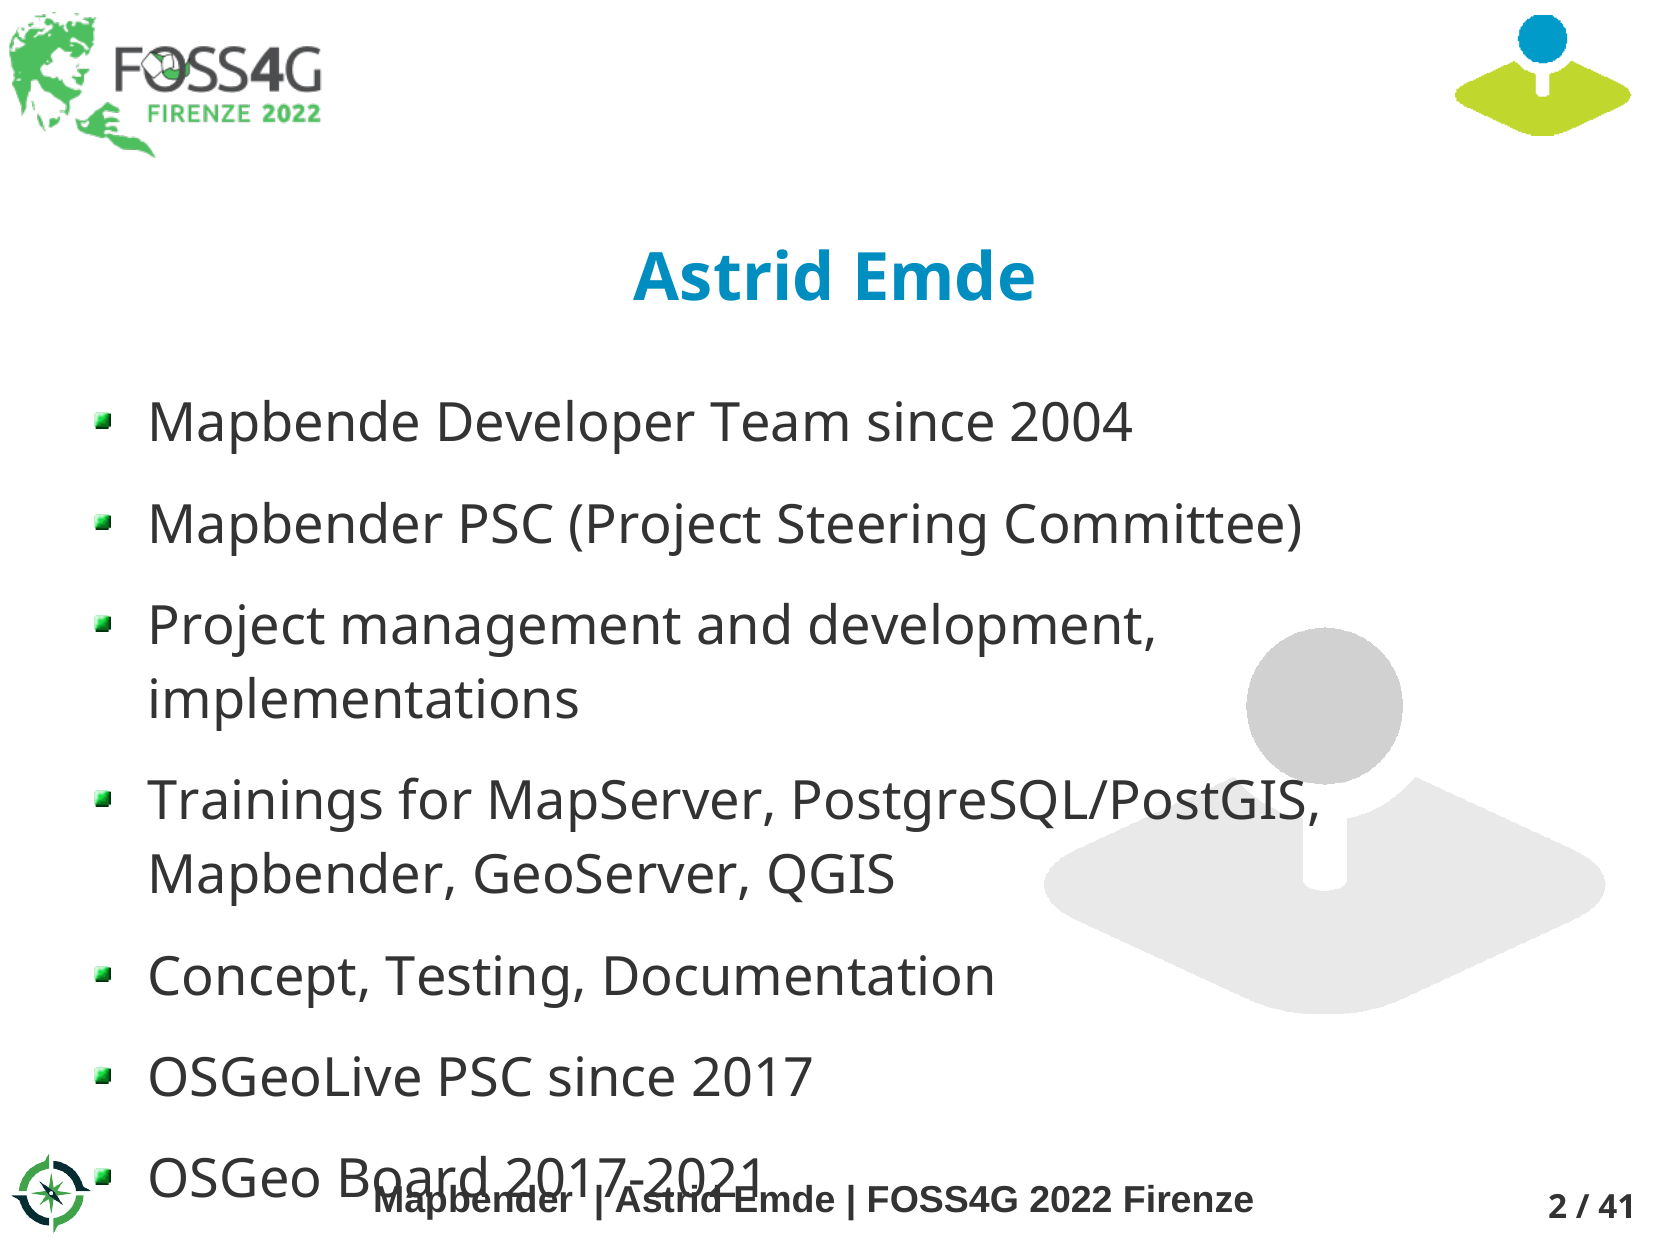

# Astrid Emde
Mapbende Developer Team since 2004
Mapbender PSC (Project Steering Committee)
Project management and development, implementations
Trainings for MapServer, PostgreSQL/PostGIS, Mapbender, GeoServer, QGIS
Concept, Testing, Documentation
OSGeoLive PSC since 2017
OSGeo Board 2017-2021
WhereGroup Bonn